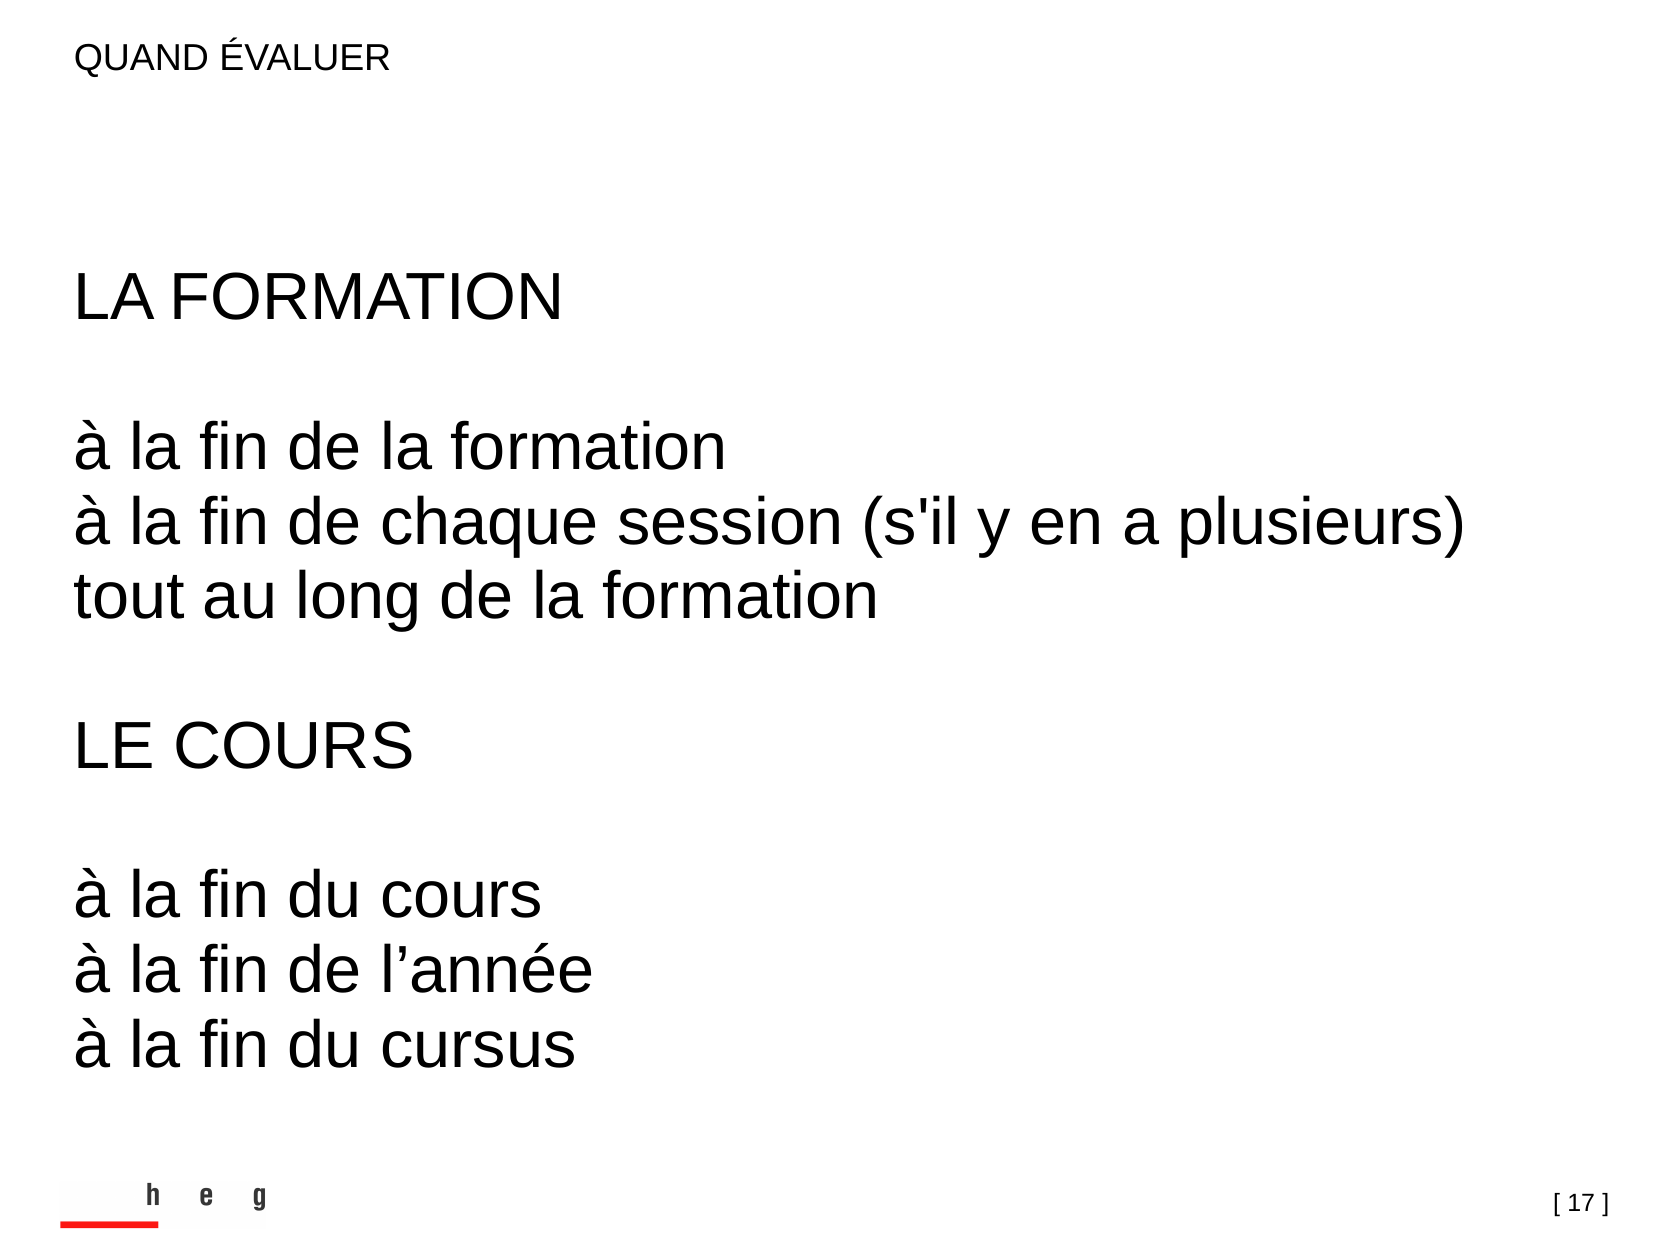

QUAND ÉVALUER
LA FORMATION
à la fin de la formation
à la fin de chaque session (s'il y en a plusieurs)
tout au long de la formation
LE COURS
à la fin du cours
à la fin de l’année
à la fin du cursus